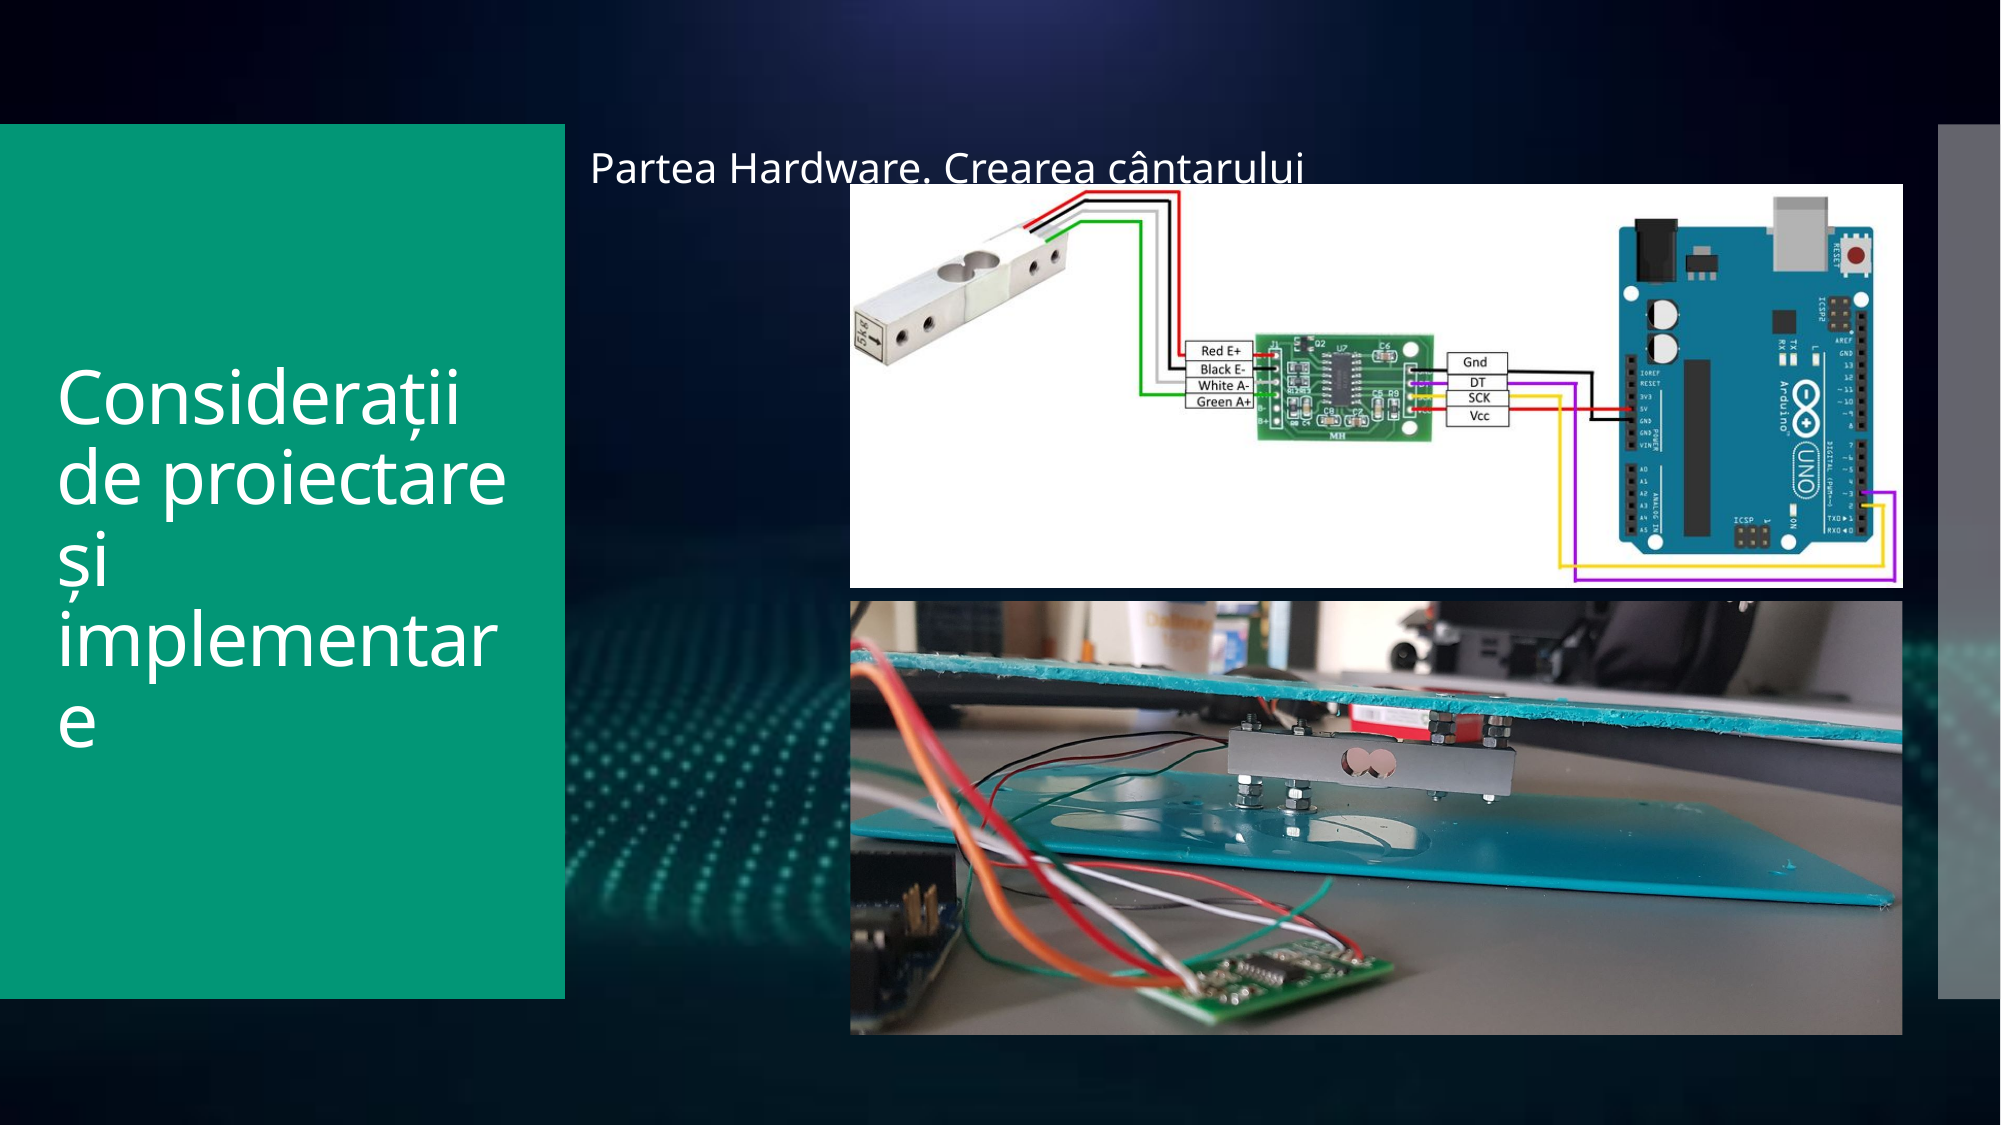

Partea Hardware. Crearea cântarului
# Consideraţii de proiectare şi implementare